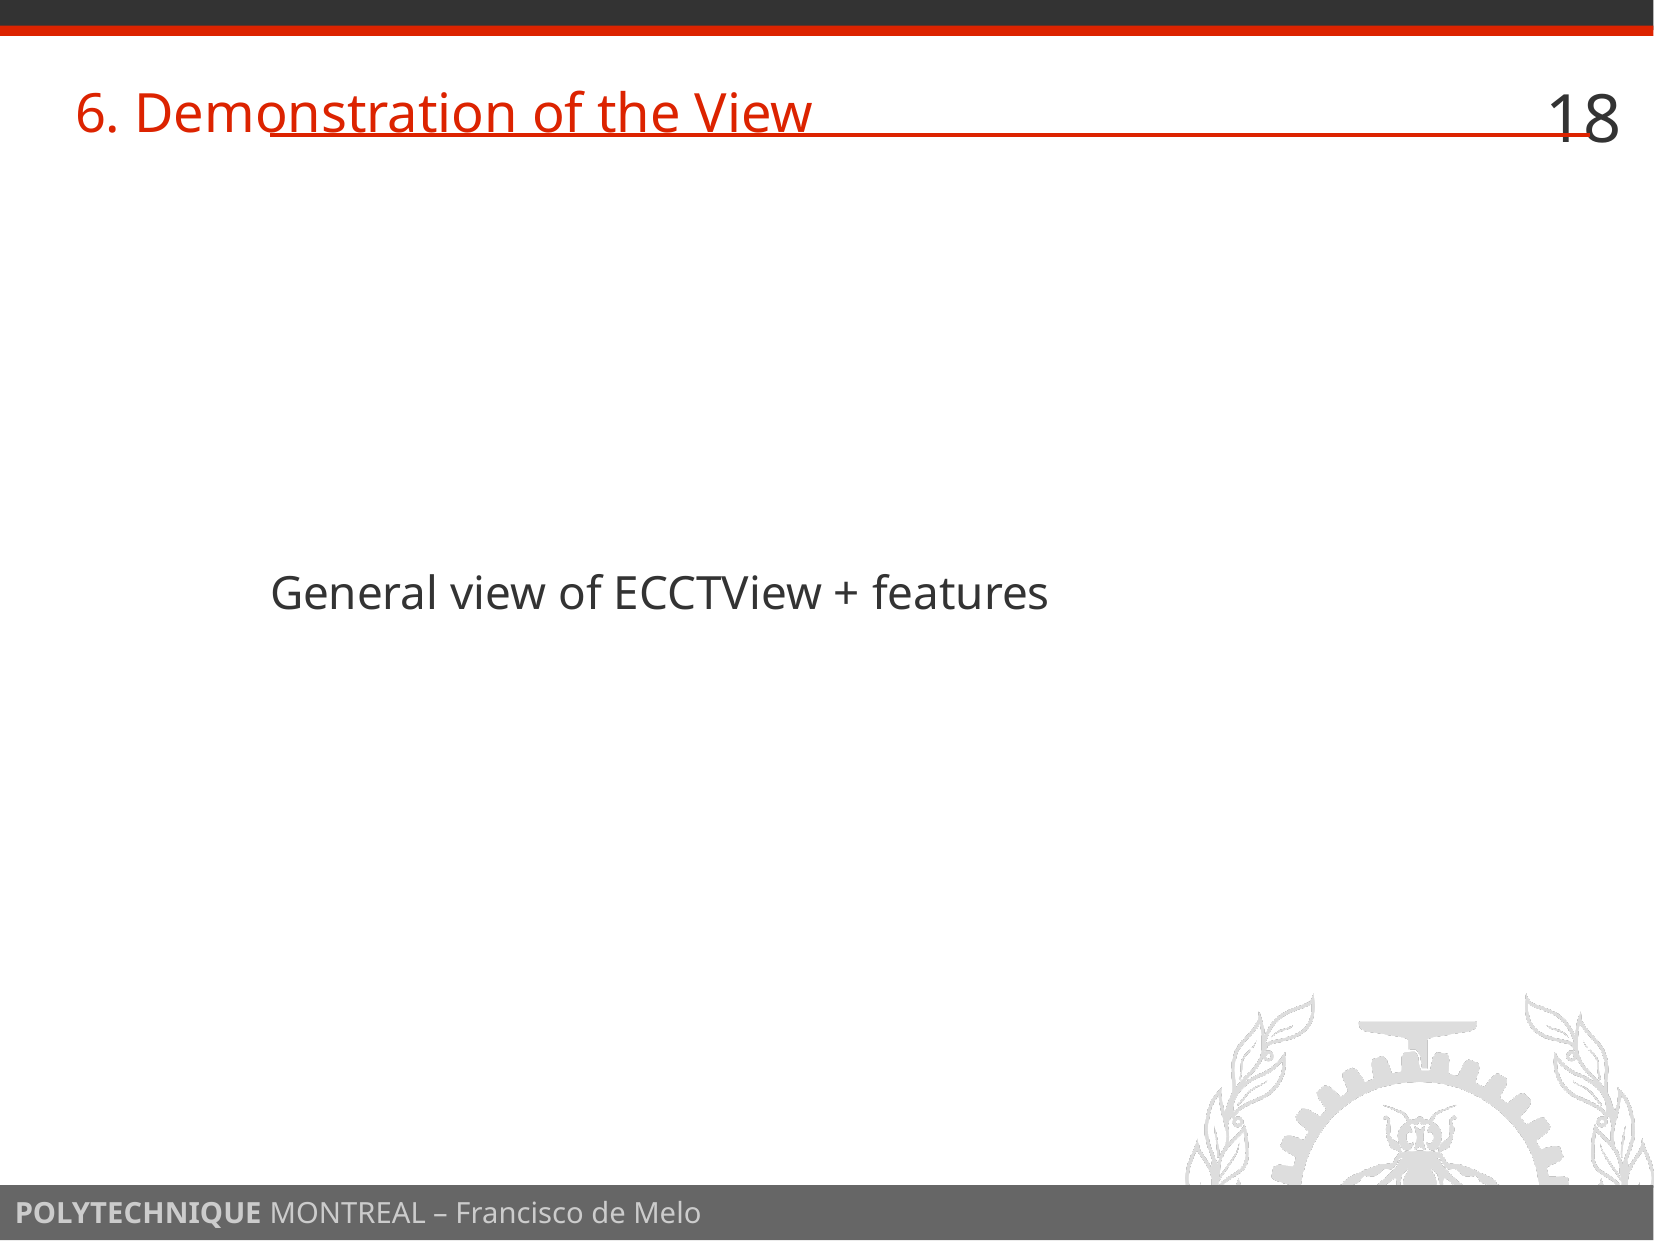

18
6. Demonstration of the View
			General view of ECCTView + features
POLYTECHNIQUE MONTREAL – Francisco de Melo